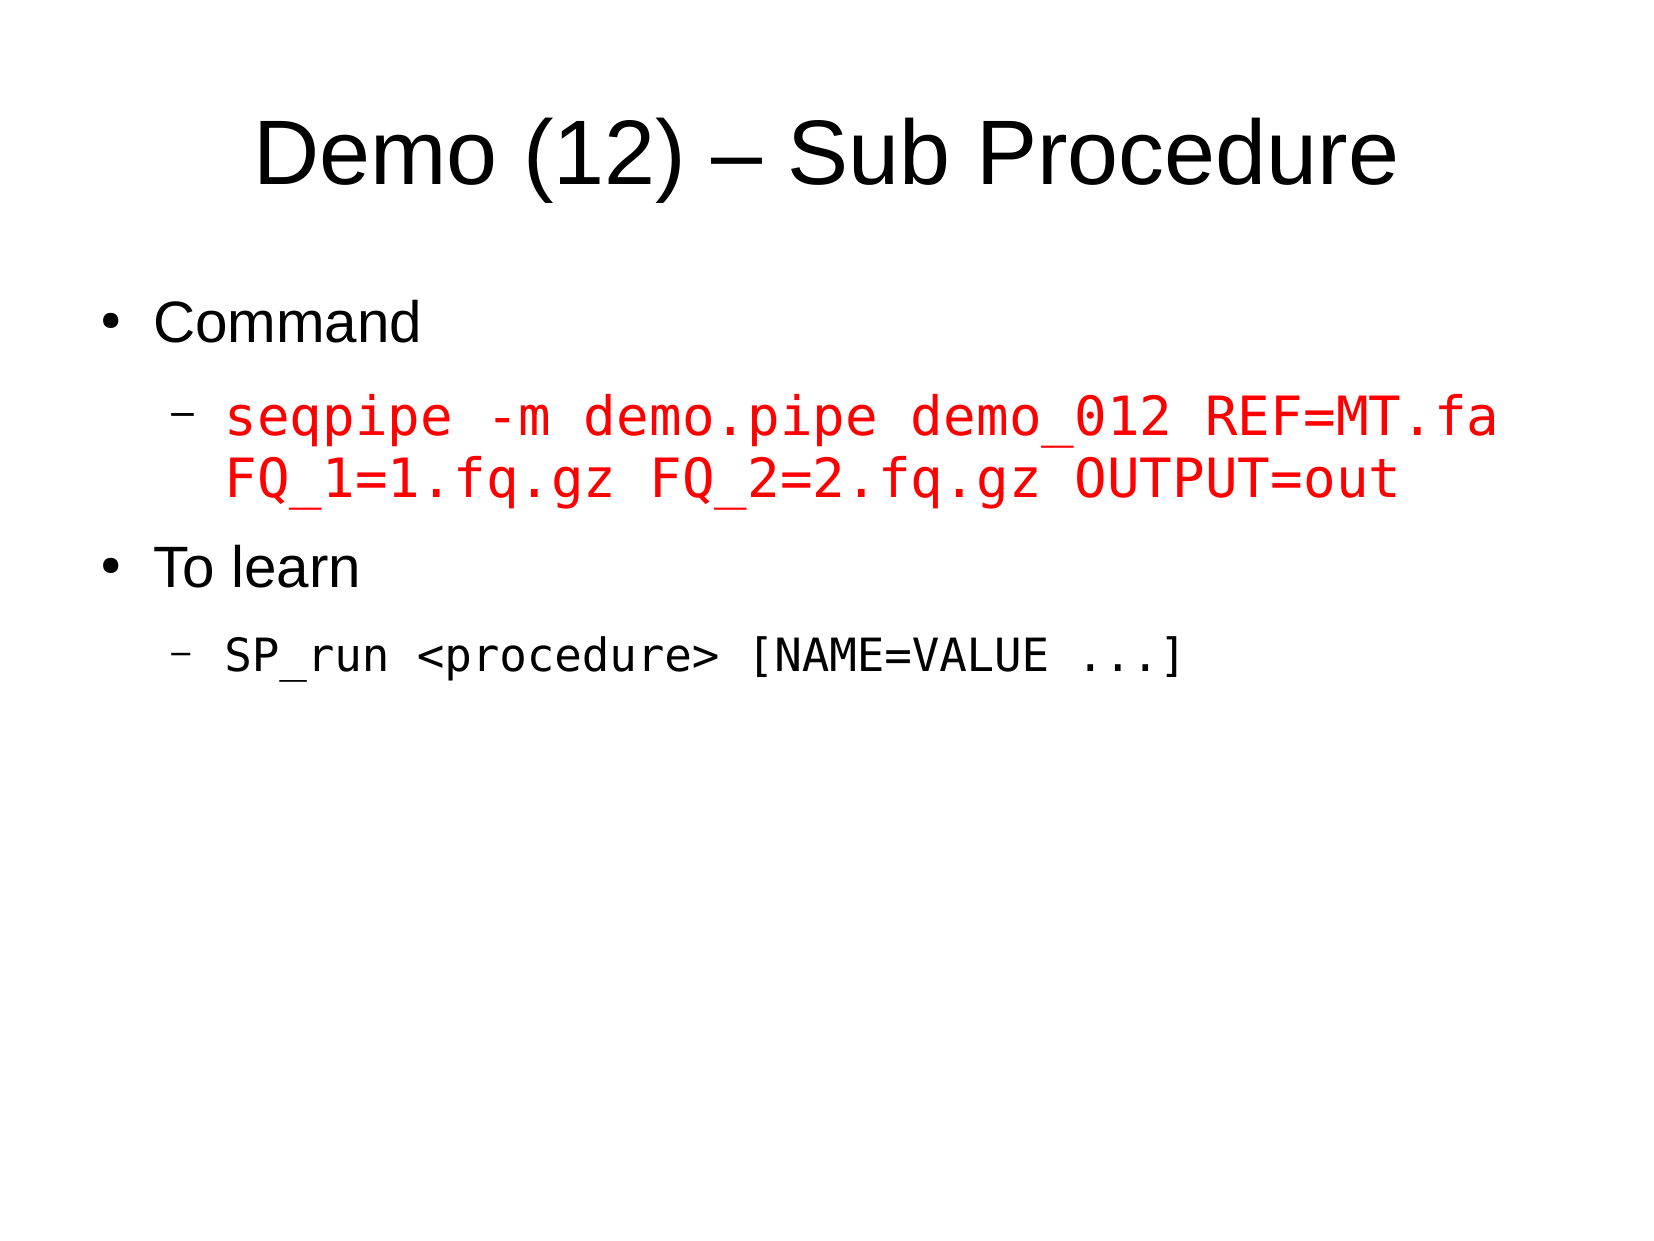

# Demo (12) – Sub Procedure
Command
seqpipe -m demo.pipe demo_012 REF=MT.fa FQ_1=1.fq.gz FQ_2=2.fq.gz OUTPUT=out
To learn
SP_run <procedure> [NAME=VALUE ...]